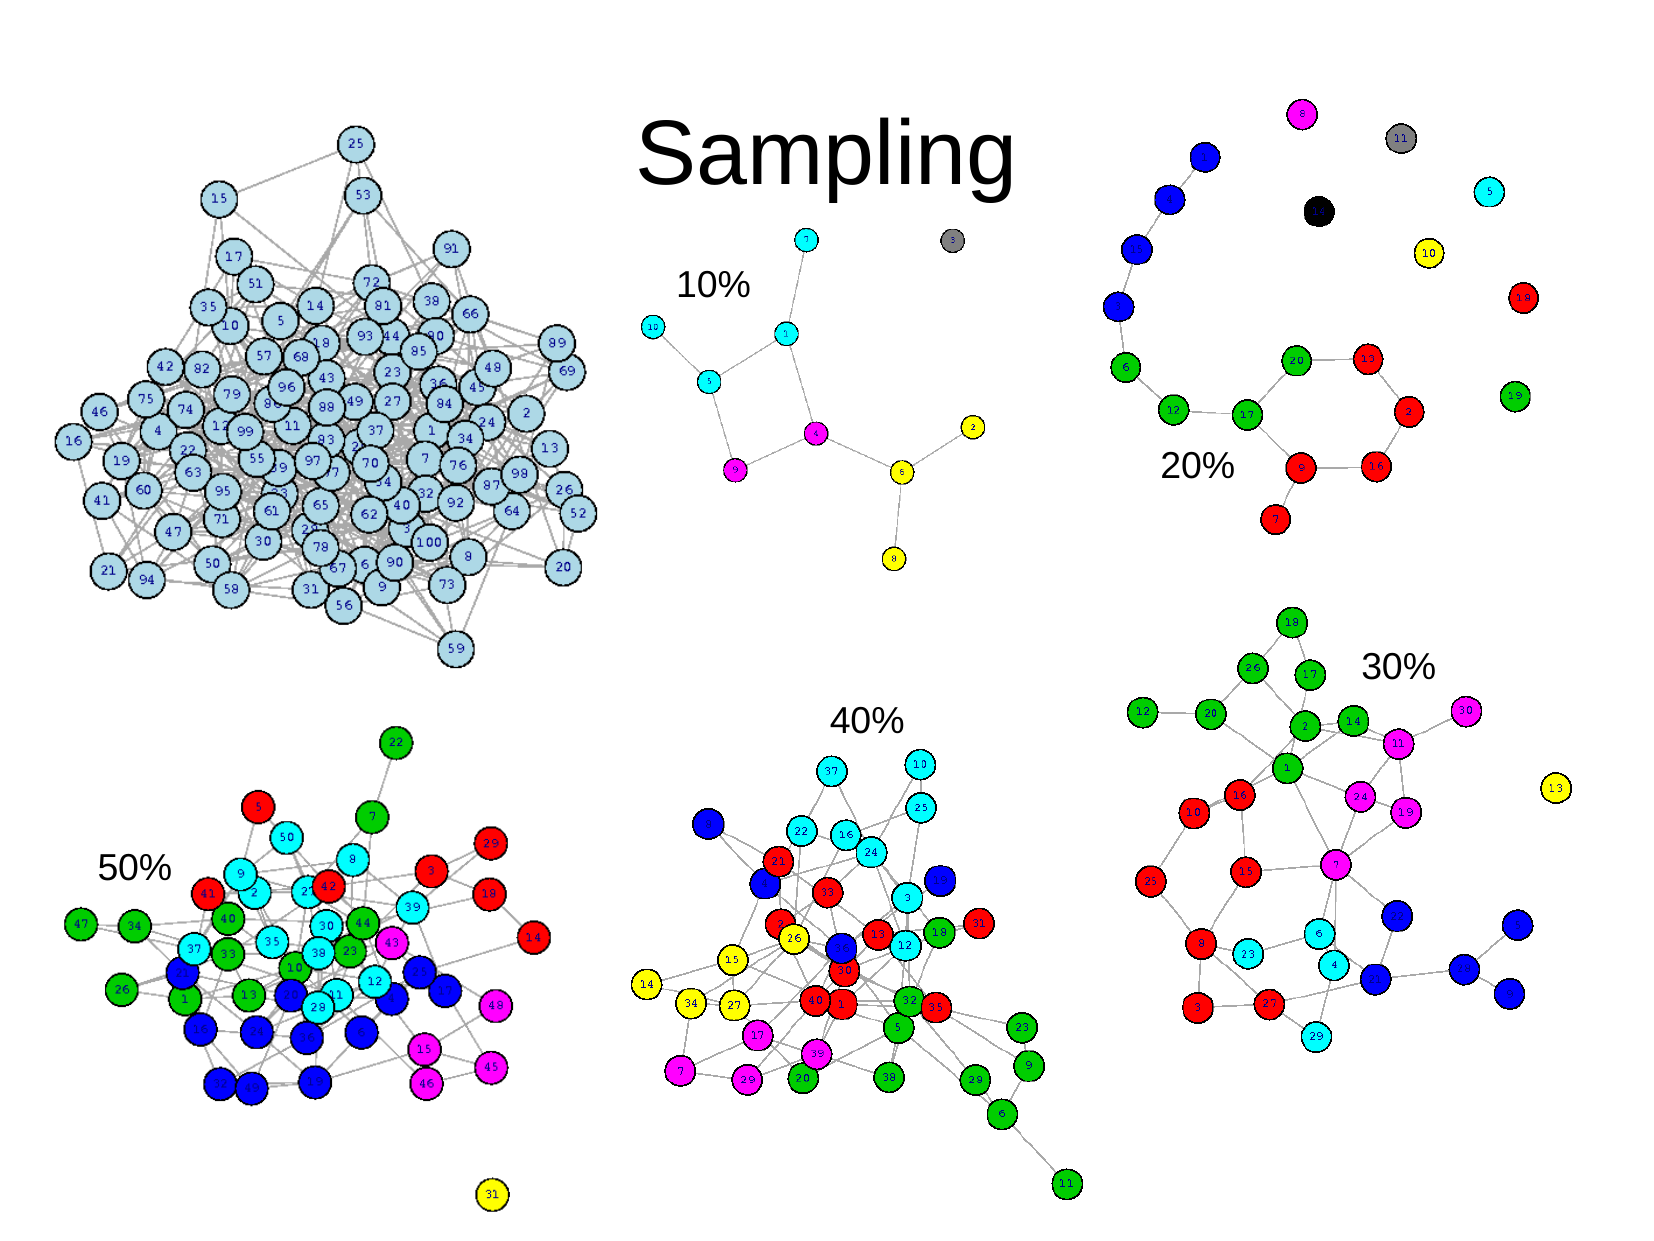

# Sampling
10%
20%
30%
40%
50%